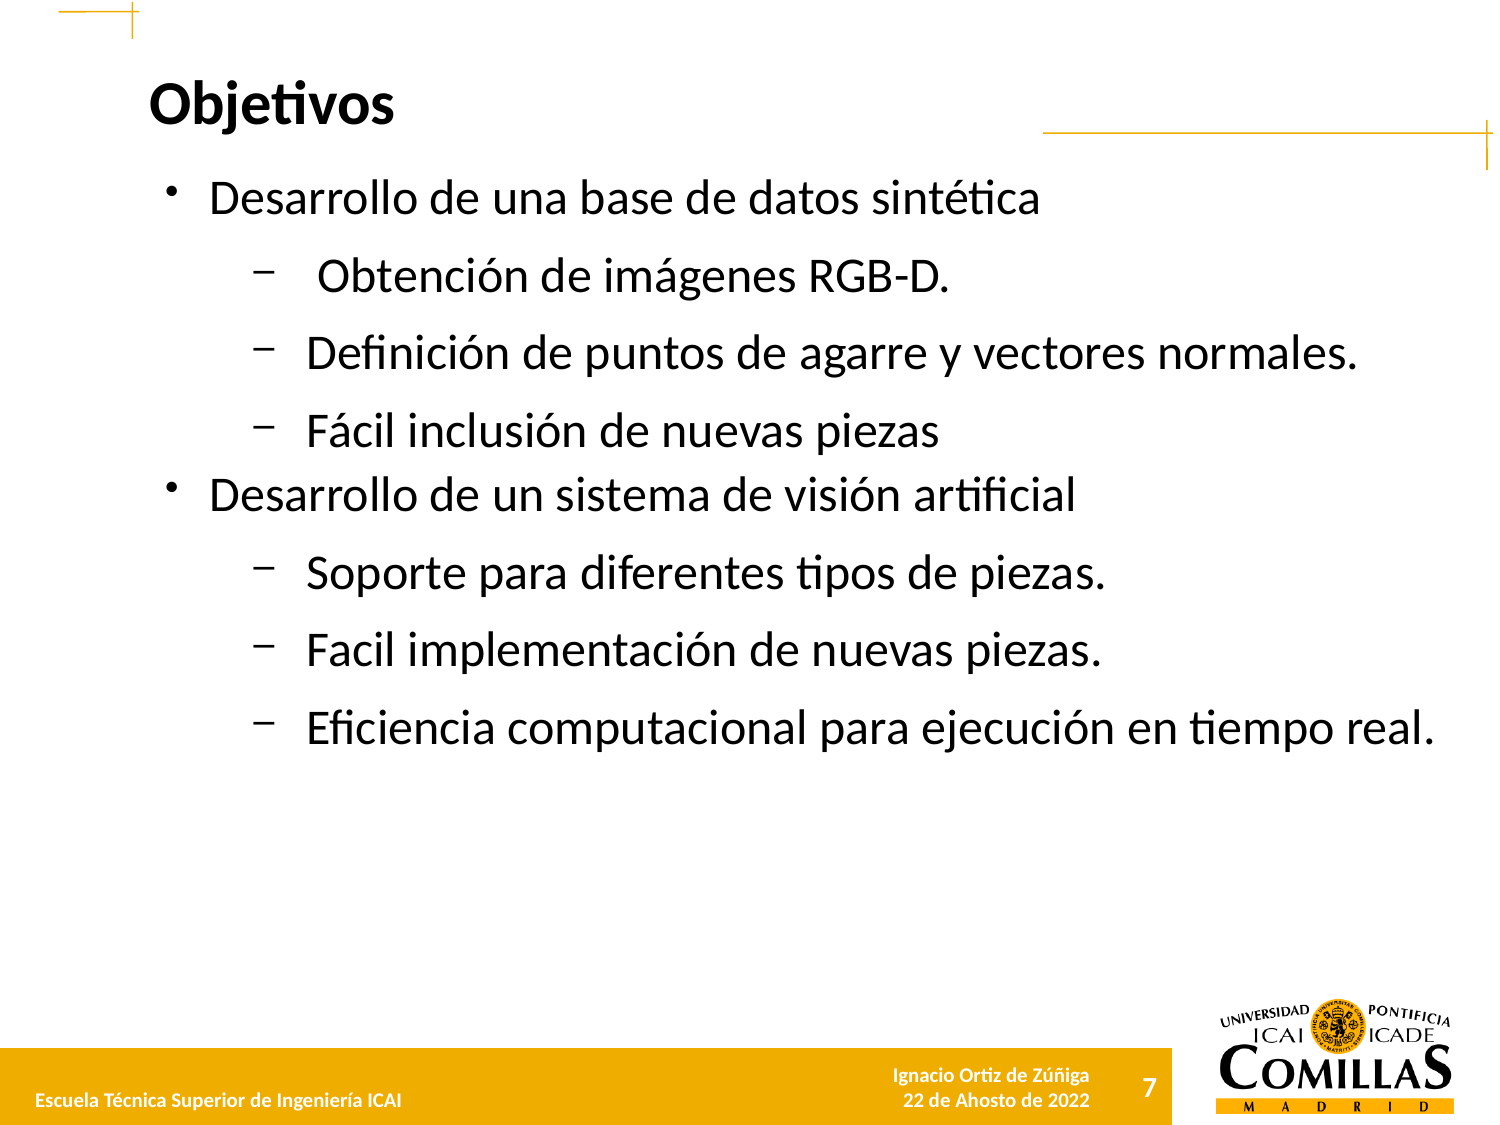

# Objetivos
Desarrollo de una base de datos sintética
 Obtención de imágenes RGB-D.
Definición de puntos de agarre y vectores normales.
Fácil inclusión de nuevas piezas
Desarrollo de un sistema de visión artificial
Soporte para diferentes tipos de piezas.
Facil implementación de nuevas piezas.
Eficiencia computacional para ejecución en tiempo real.